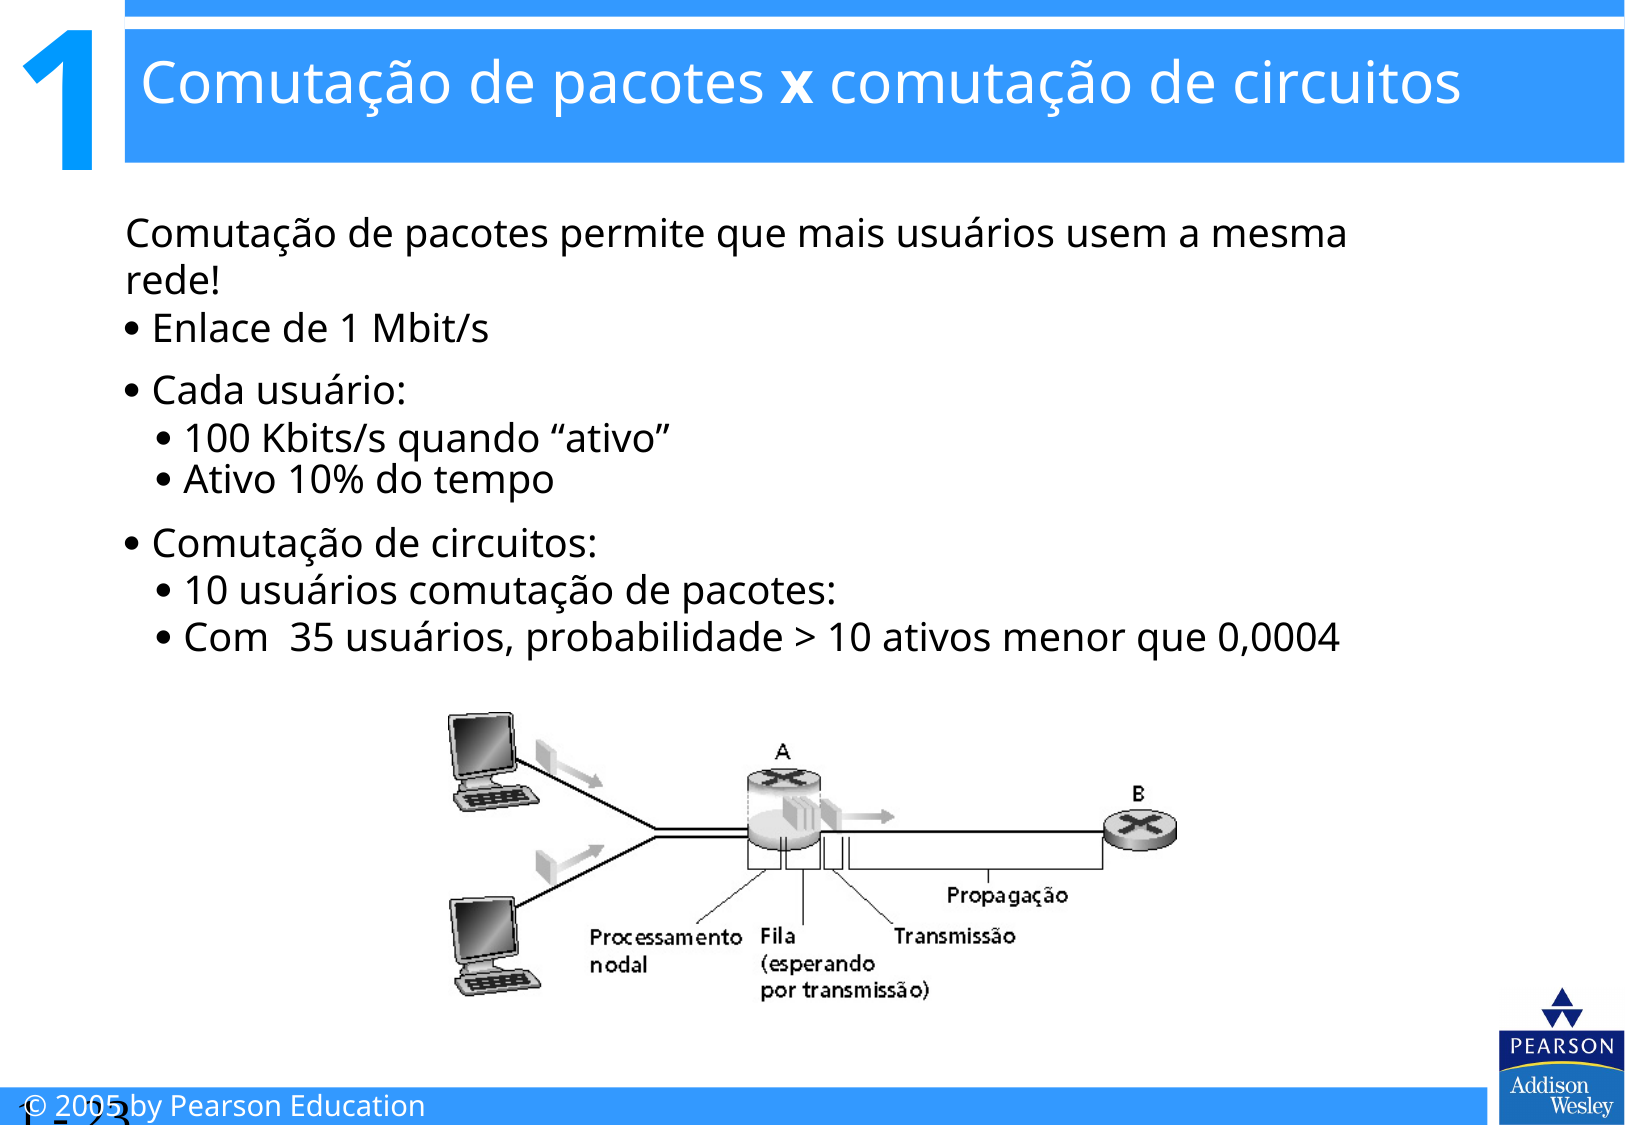

Comutação de pacotes x comutação de circuitos
# Comutação de pacotes permite que mais usuários usem a mesma rede!
 Enlace de 1 Mbit/s
 Cada usuário:
 100 Kbits/s quando “ativo”
 Ativo 10% do tempo
 Comutação de circuitos:
 10 usuários comutação de pacotes:
 Com 35 usuários, probabilidade > 10 ativos menor que 0,0004
23